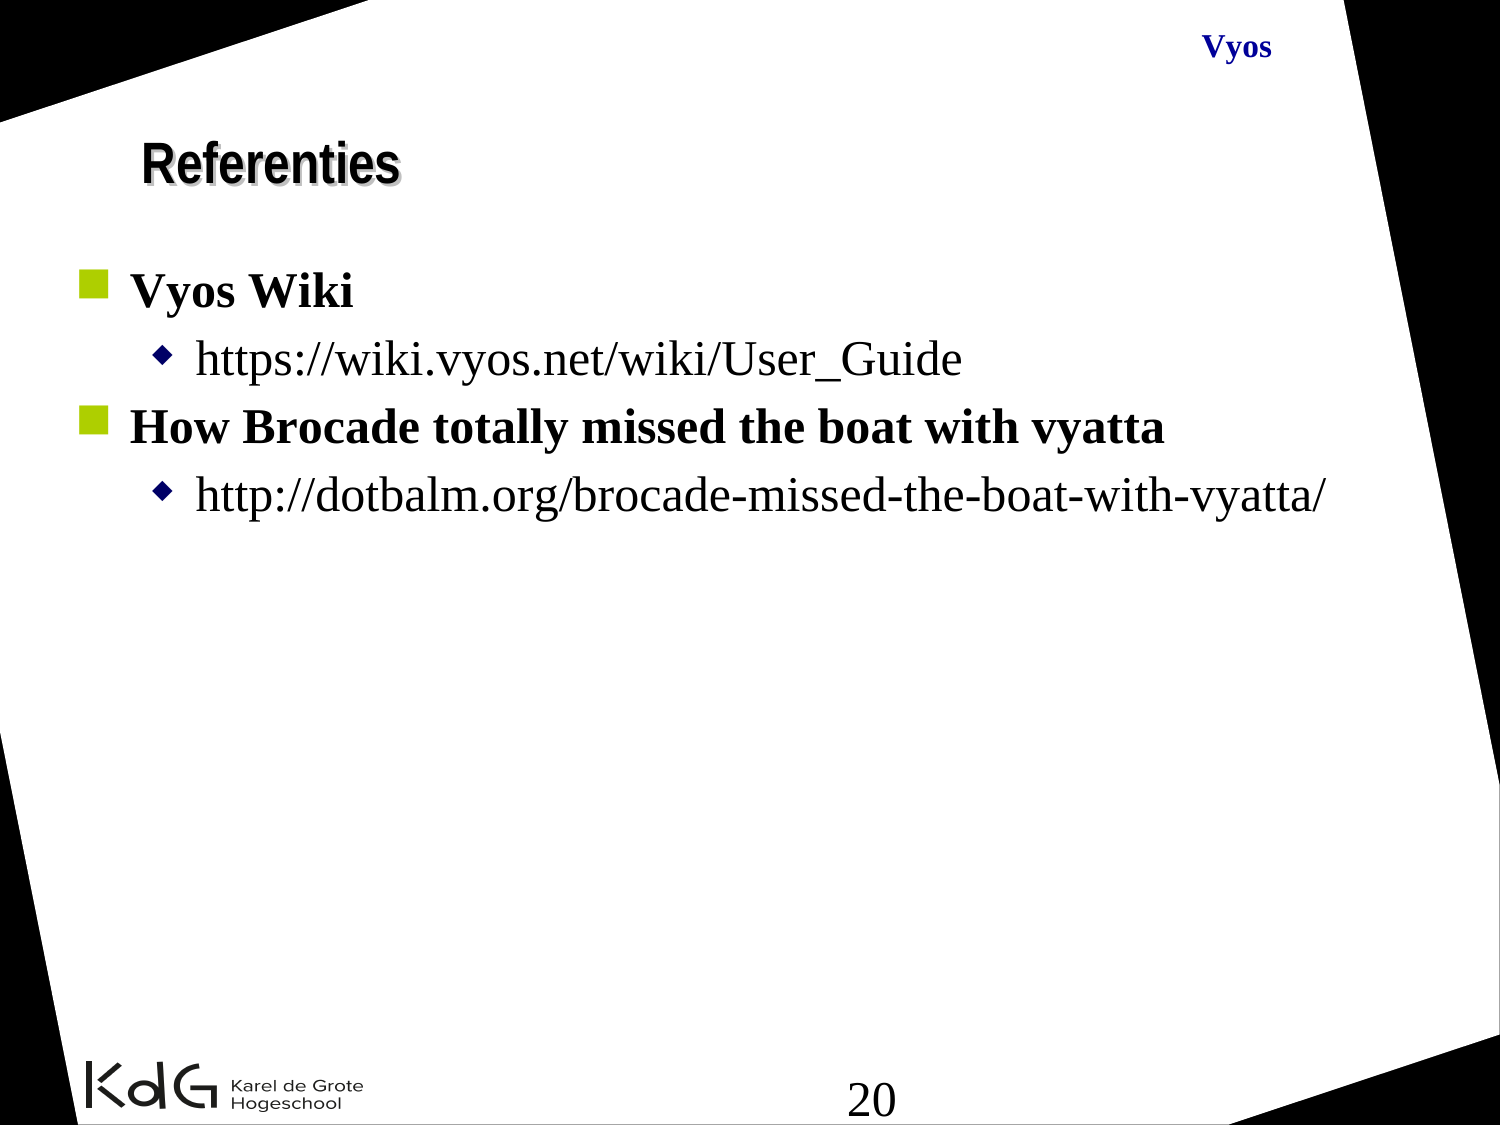

# Referenties
Vyos Wiki
https://wiki.vyos.net/wiki/User_Guide
How Brocade totally missed the boat with vyatta
http://dotbalm.org/brocade-missed-the-boat-with-vyatta/